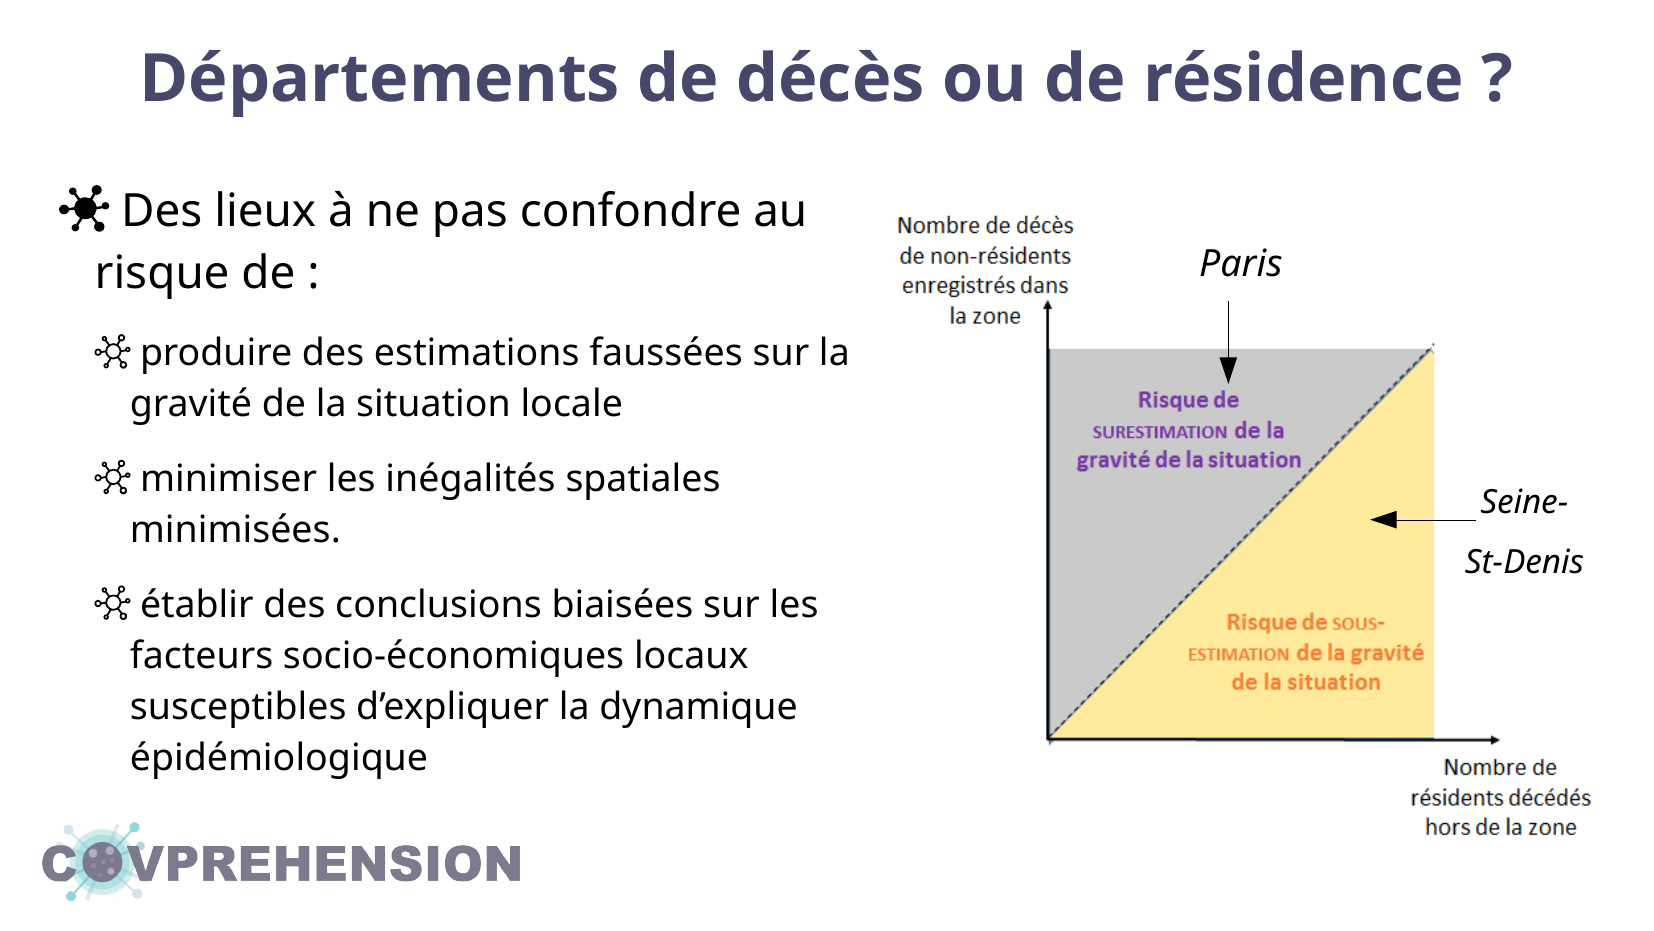

# Départements de décès ou de résidence ?
 Des lieux à ne pas confondre au risque de :
produire des estimations faussées sur la gravité de la situation locale
minimiser les inégalités spatiales minimisées.
établir des conclusions biaisées sur les facteurs socio-économiques locaux susceptibles d’expliquer la dynamique épidémiologique
Paris
Seine-
St-Denis